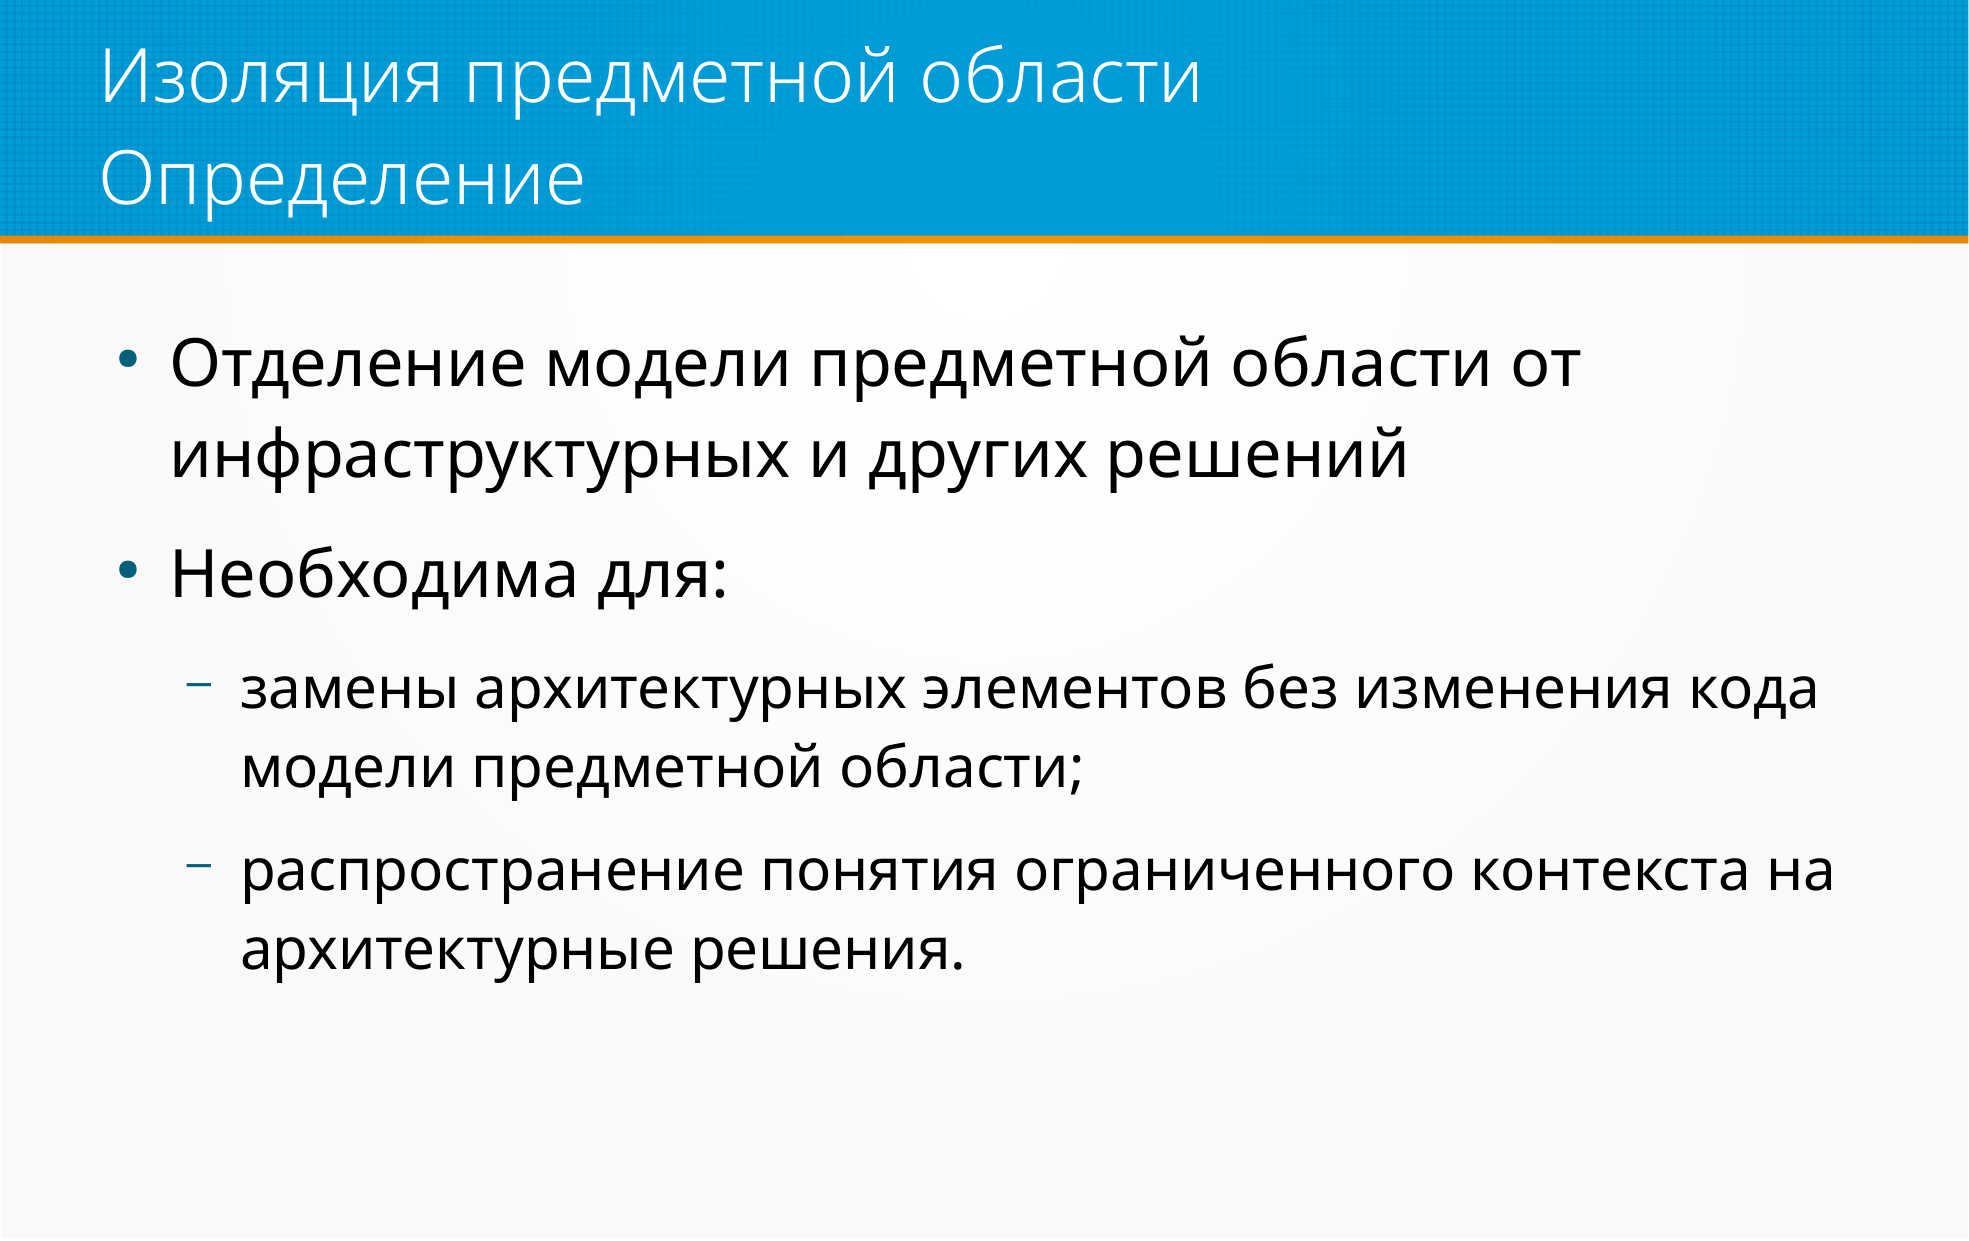

# Изоляция предметной области Определение
Отделение модели предметной области от инфраструктурных и других решений
Необходима для:
замены архитектурных элементов без изменения кода модели предметной области;
распространение понятия ограниченного контекста на архитектурные решения.